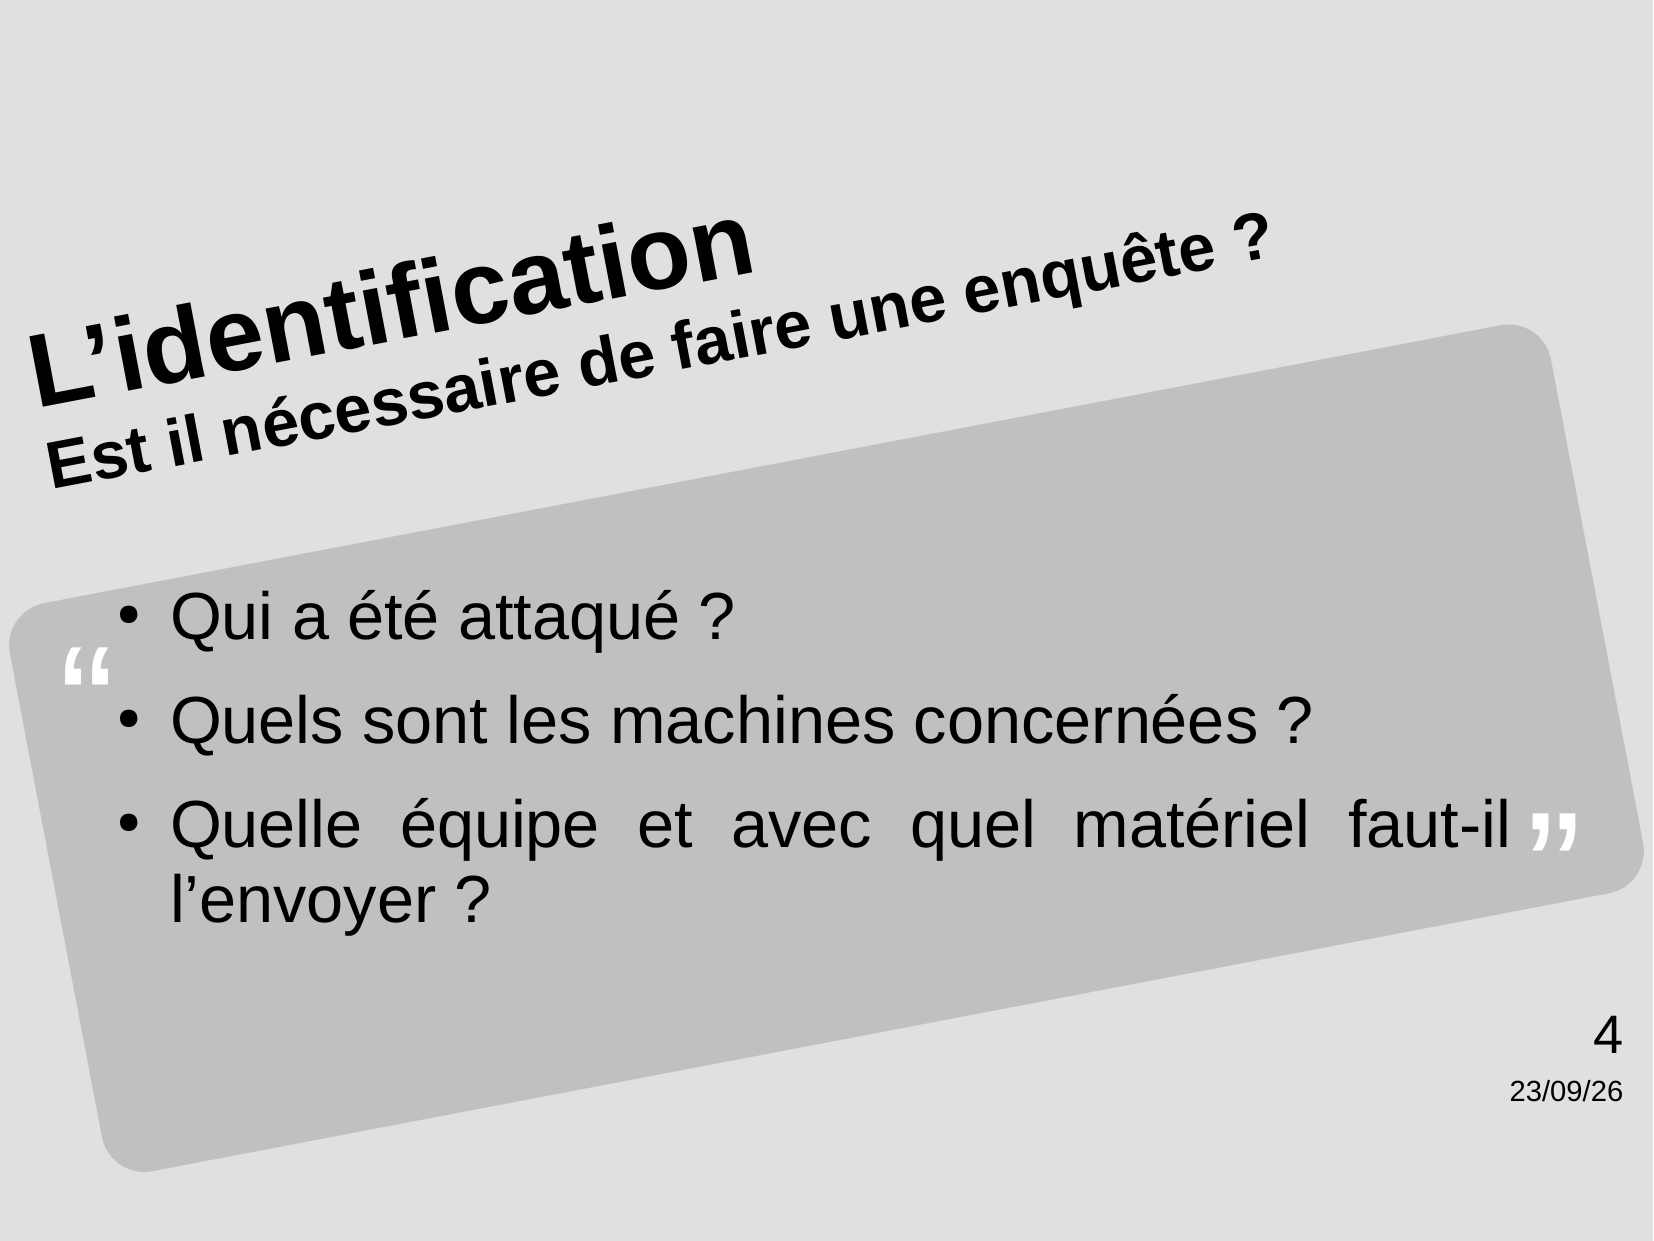

# L’identification Est il nécessaire de faire une enquête ?
Qui a été attaqué ?
Quels sont les machines concernées ?
Quelle équipe et avec quel matériel faut-il l’envoyer ?
4